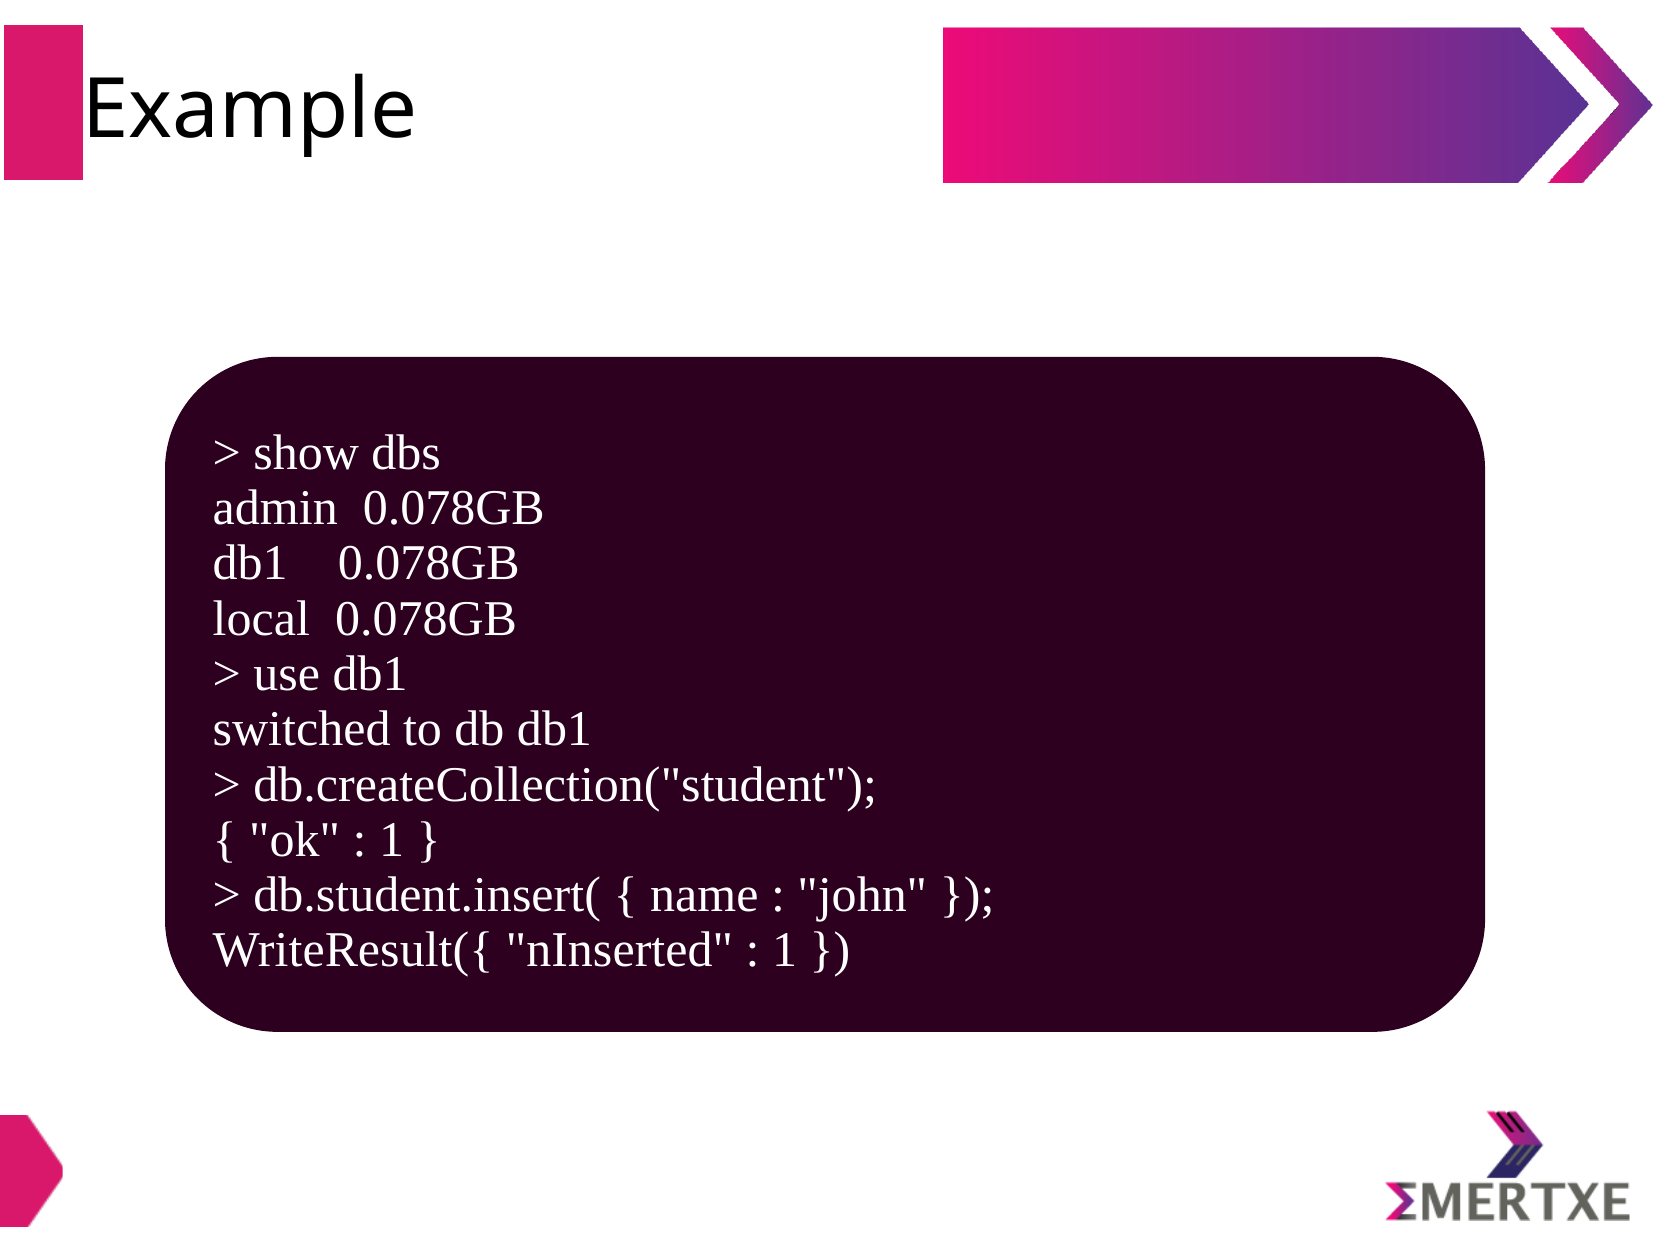

# Example
> show dbs
admin 0.078GB
db1 0.078GB
local 0.078GB
> use db1
switched to db db1
> db.createCollection("student");
{ "ok" : 1 }
> db.student.insert( { name : "john" });
WriteResult({ "nInserted" : 1 })